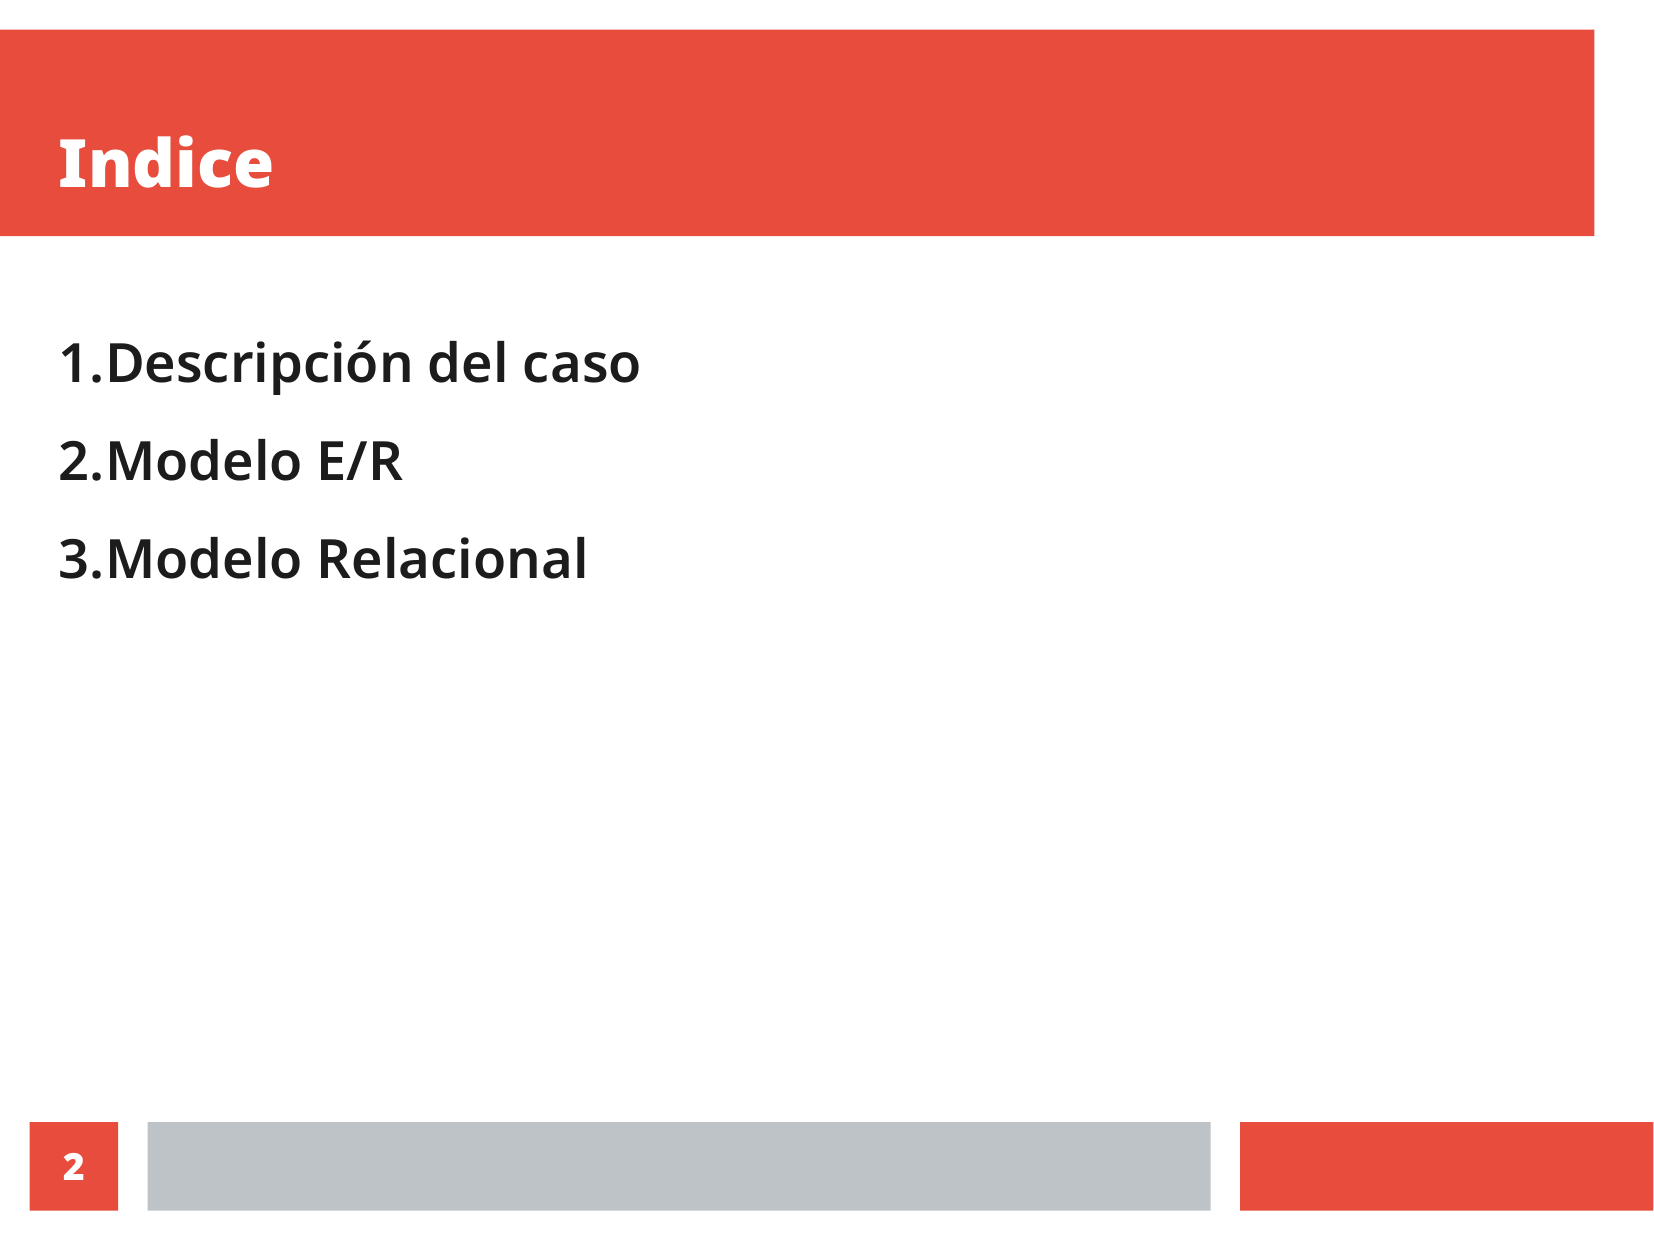

# Indice
1.Descripción del caso
2.Modelo E/R
3.Modelo Relacional
2